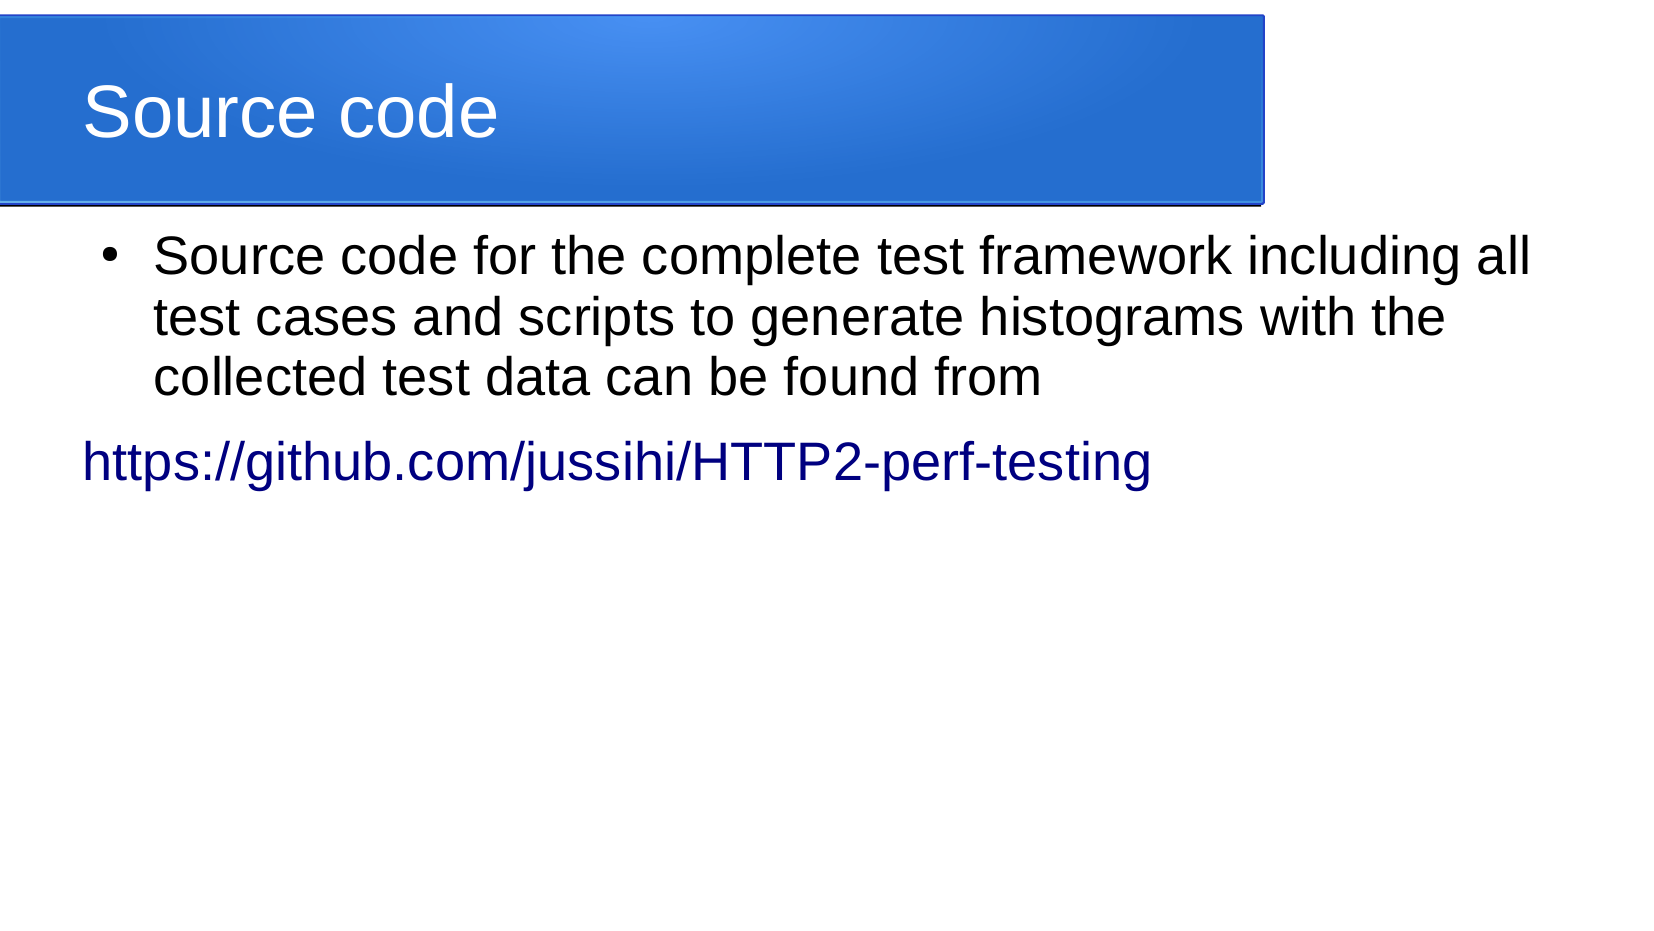

# Source code
Source code for the complete test framework including all test cases and scripts to generate histograms with the collected test data can be found from
https://github.com/jussihi/HTTP2-perf-testing